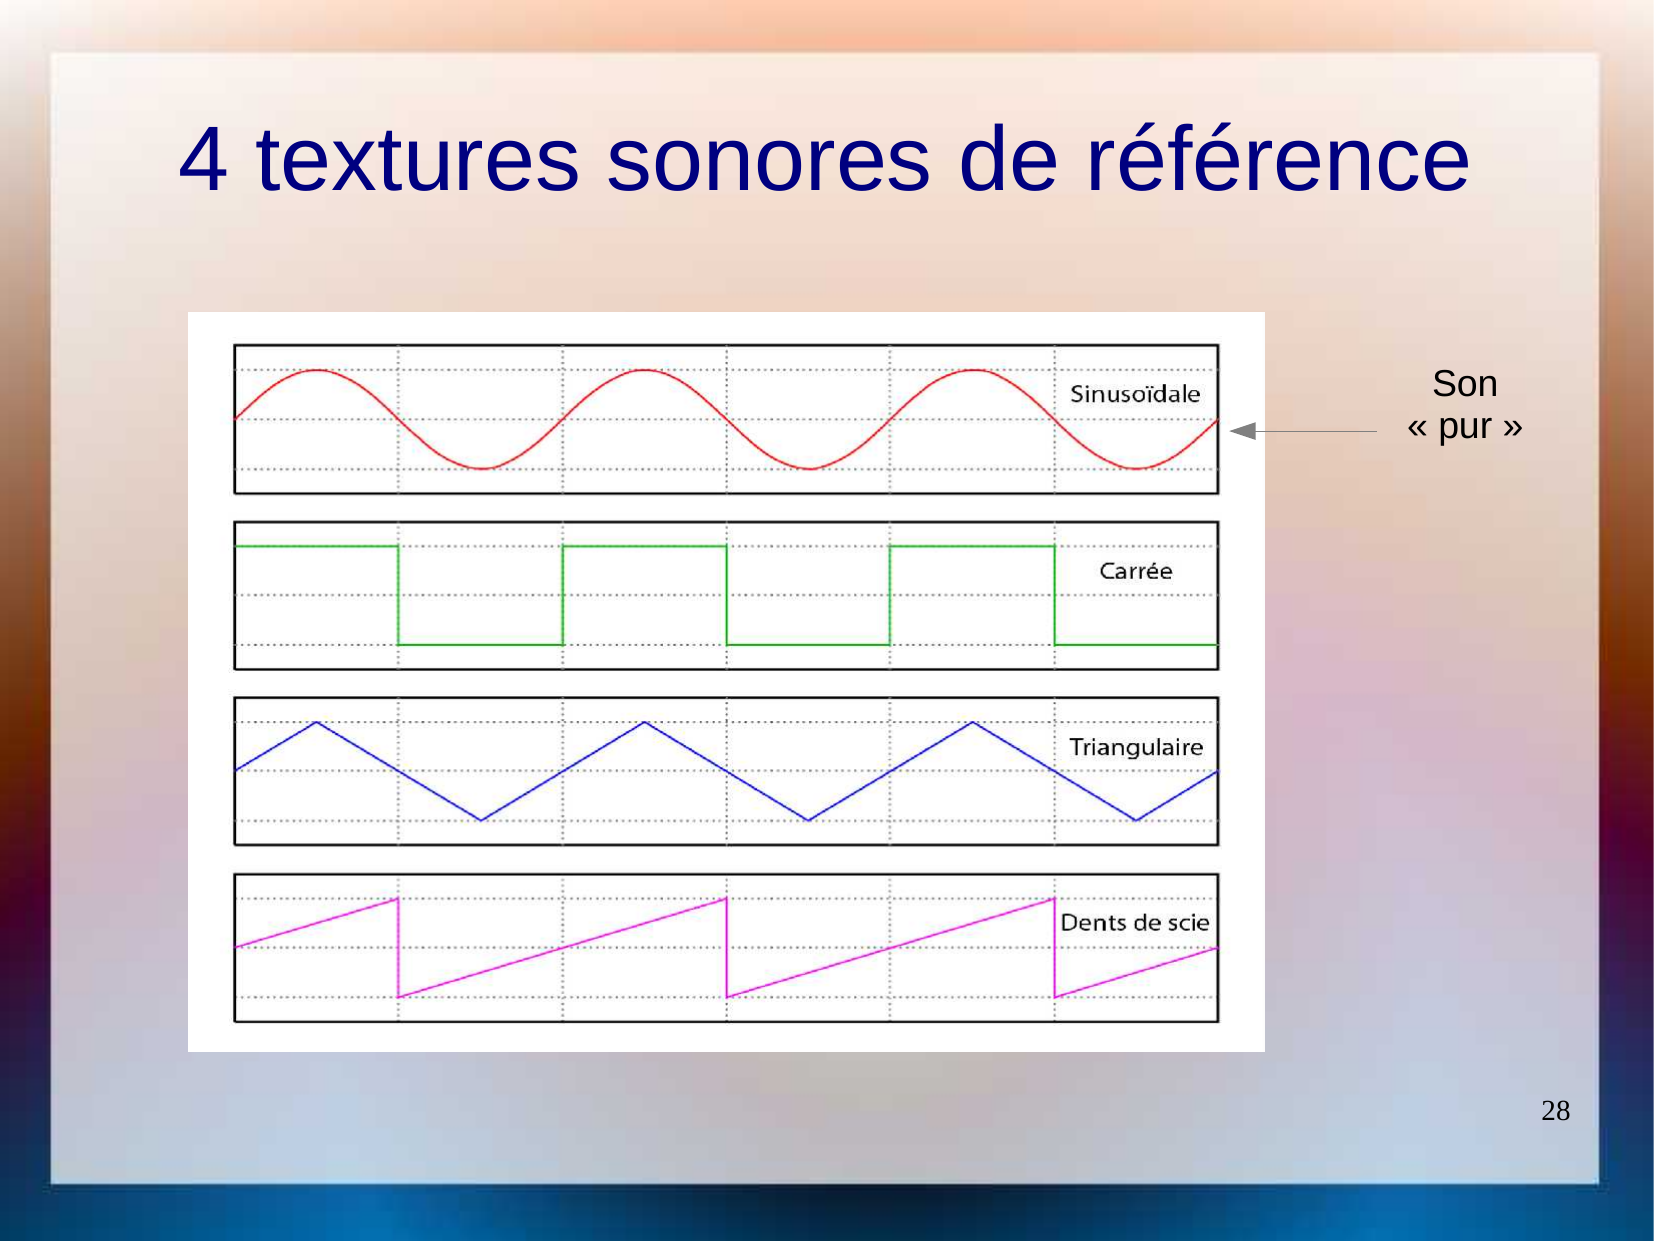

# 4 textures sonores de référence
Son
« pur »
28